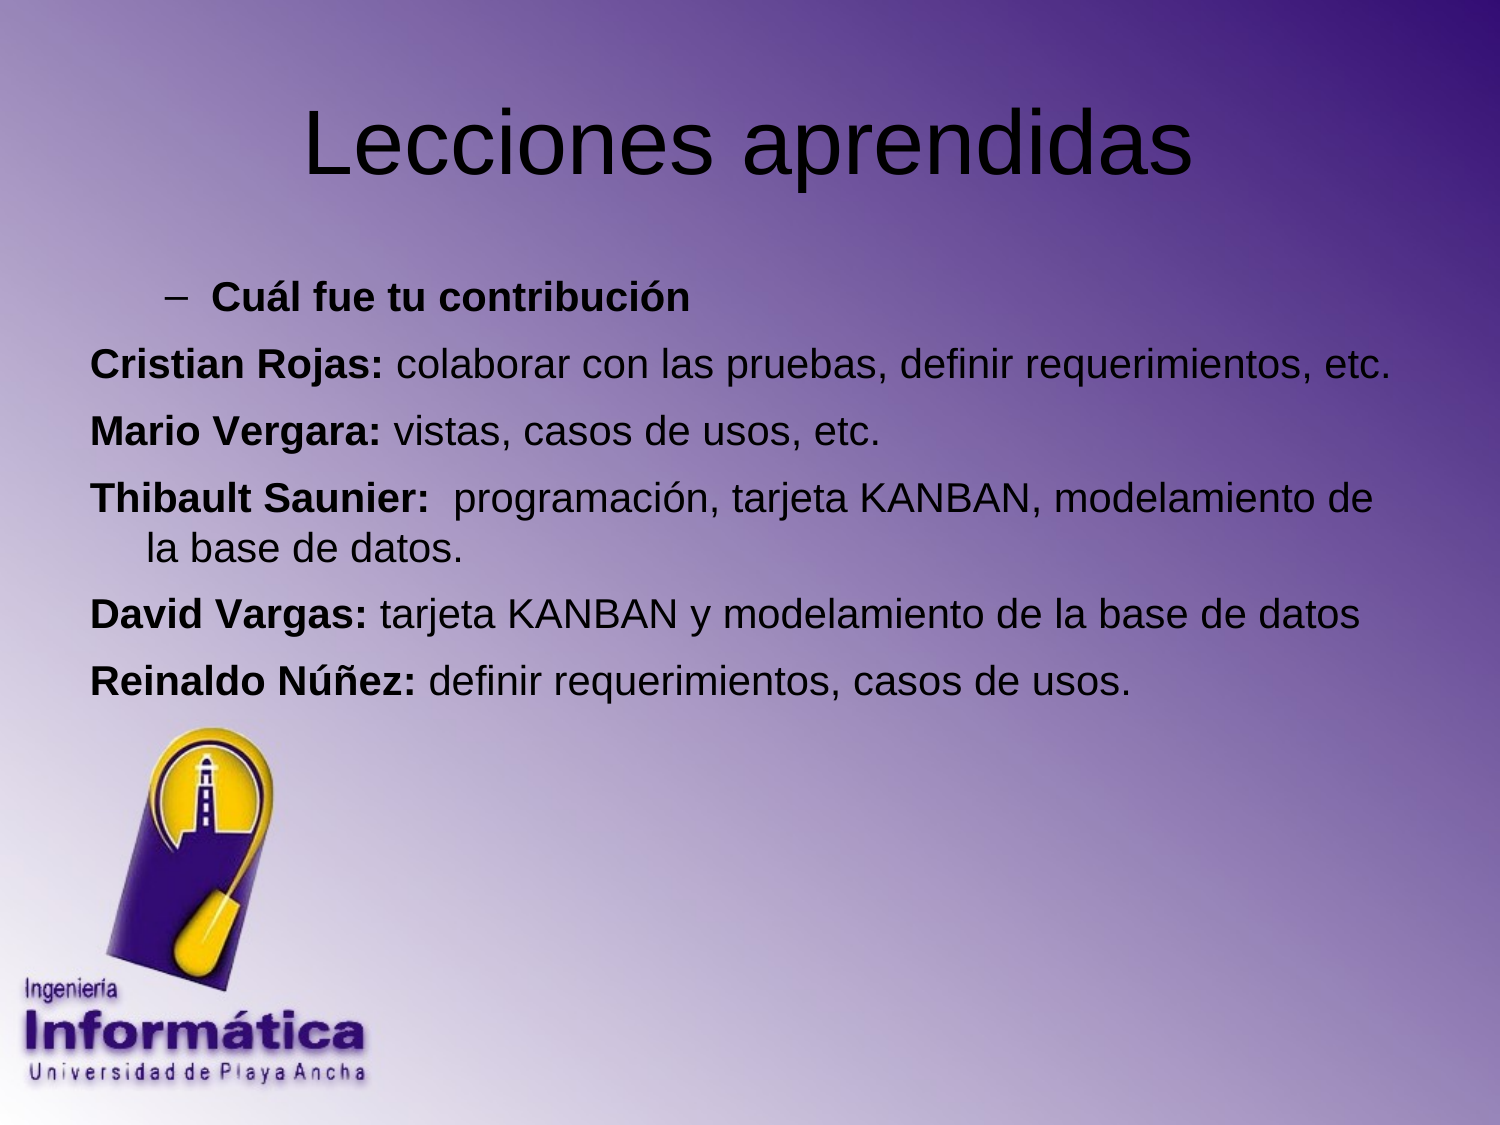

# Lecciones aprendidas
Cuál fue tu contribución
Cristian Rojas: colaborar con las pruebas, definir requerimientos, etc.
Mario Vergara: vistas, casos de usos, etc.
Thibault Saunier: programación, tarjeta KANBAN, modelamiento de la base de datos.
David Vargas: tarjeta KANBAN y modelamiento de la base de datos
Reinaldo Núñez: definir requerimientos, casos de usos.